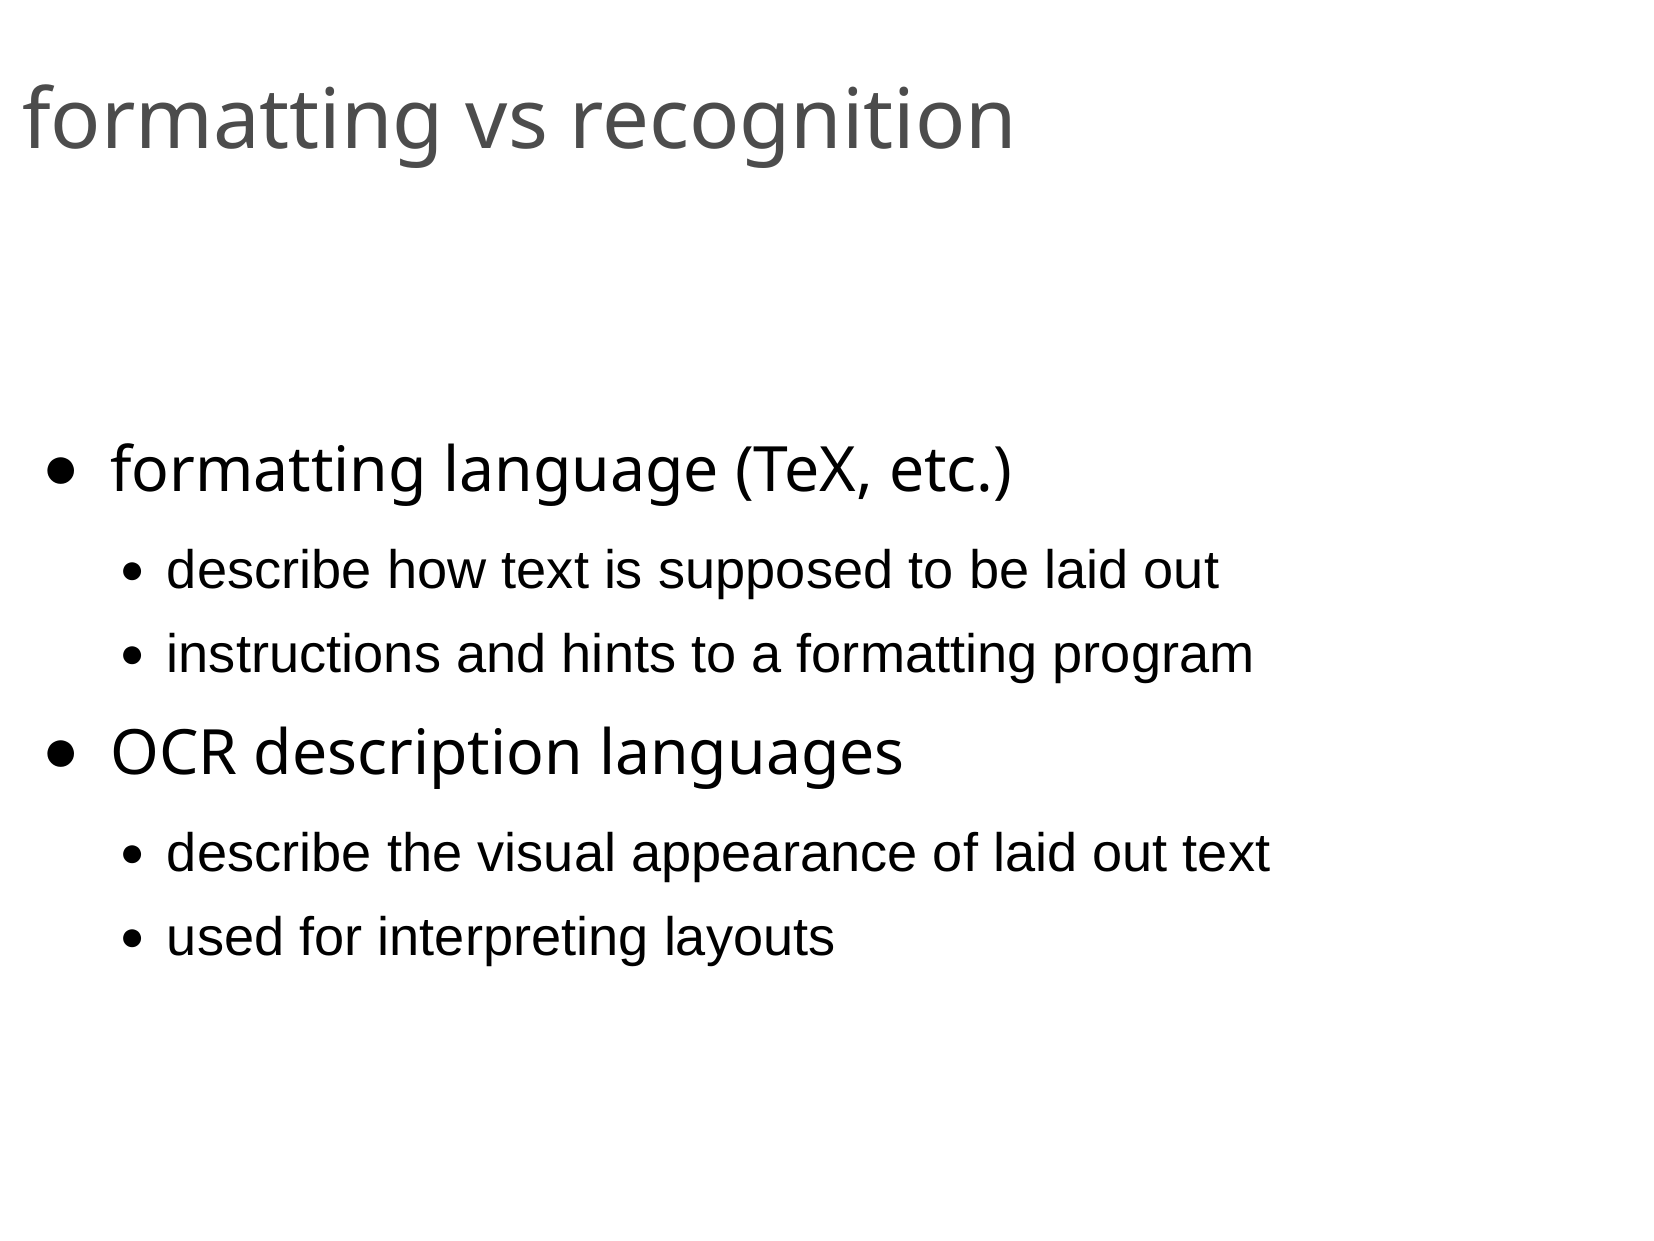

# formatting vs recognition
formatting language (TeX, etc.)
describe how text is supposed to be laid out
instructions and hints to a formatting program
OCR description languages
describe the visual appearance of laid out text
used for interpreting layouts